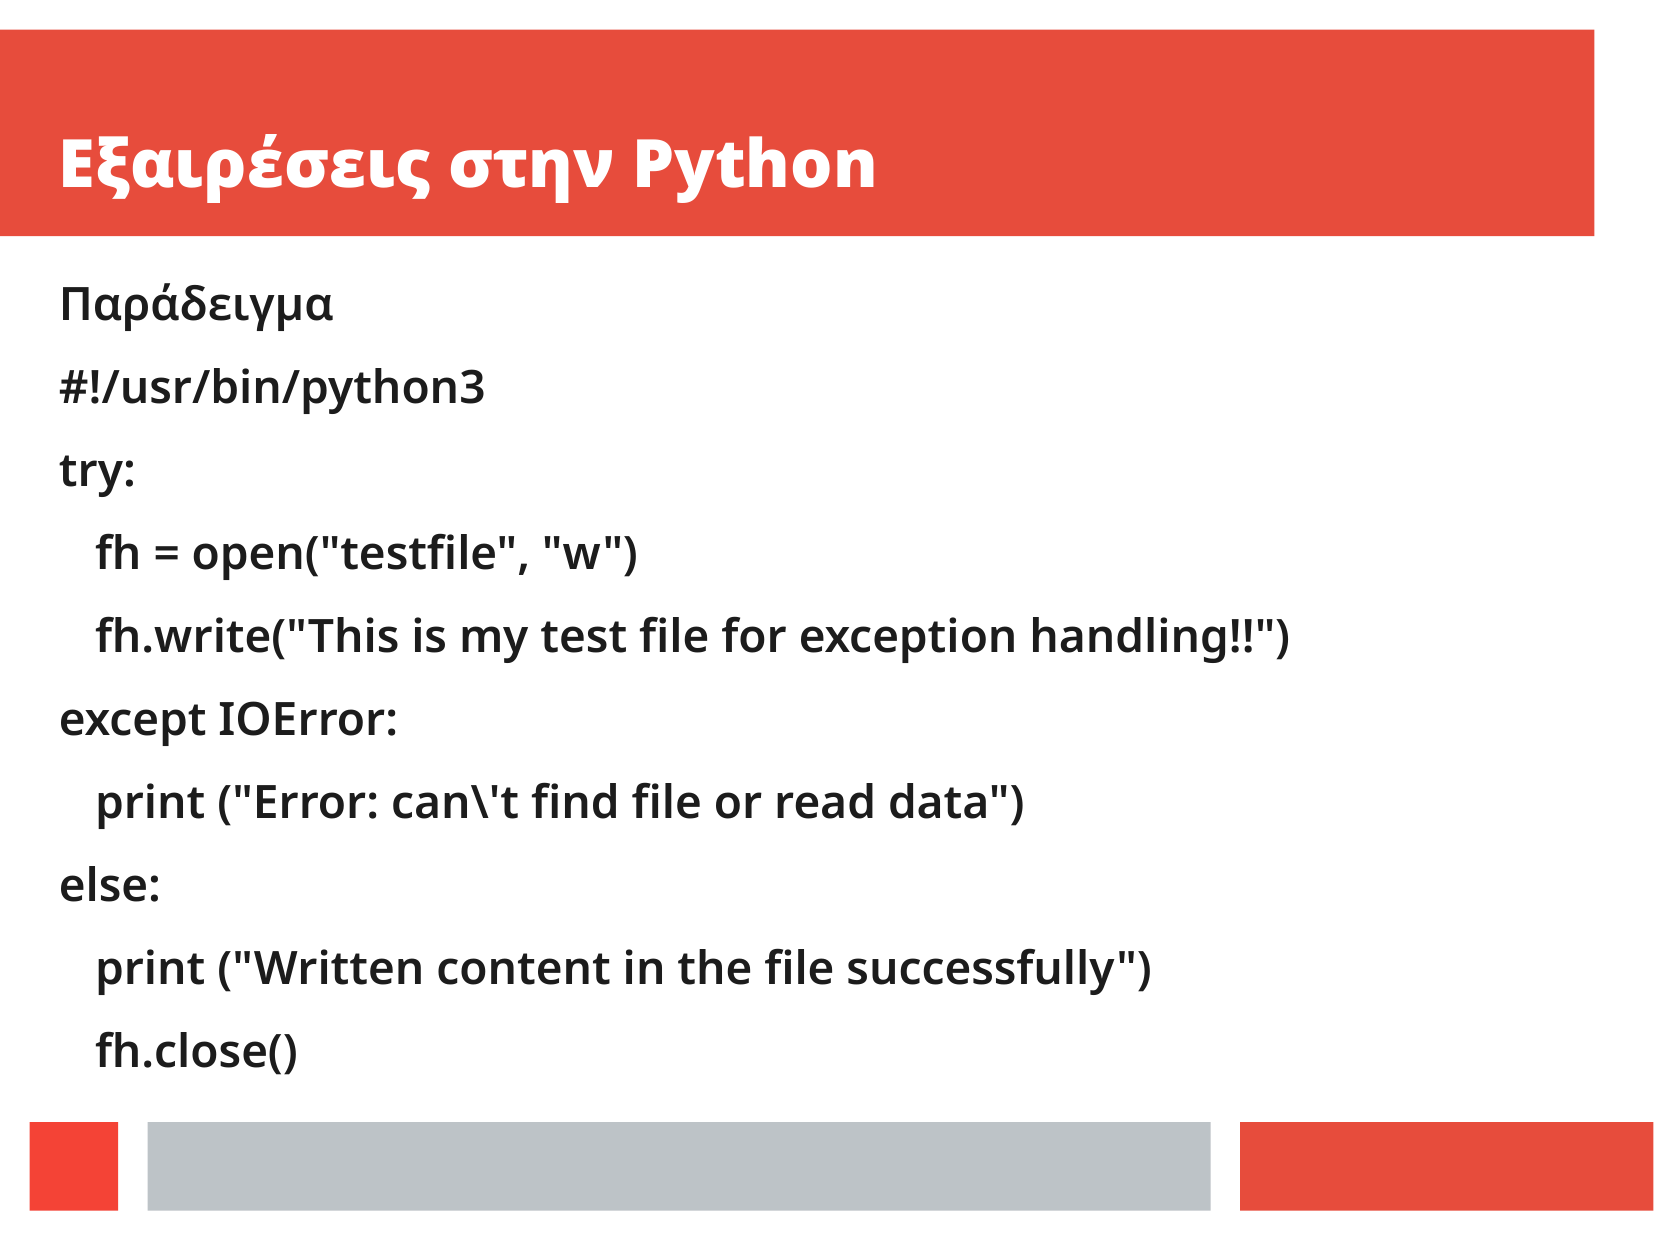

# Eξαιρέσεις στην Python
Παράδειγμα
#!/usr/bin/python3
try:
 fh = open("testfile", "w")
 fh.write("This is my test file for exception handling!!")
except IOError:
 print ("Error: can\'t find file or read data")
else:
 print ("Written content in the file successfully")
 fh.close()